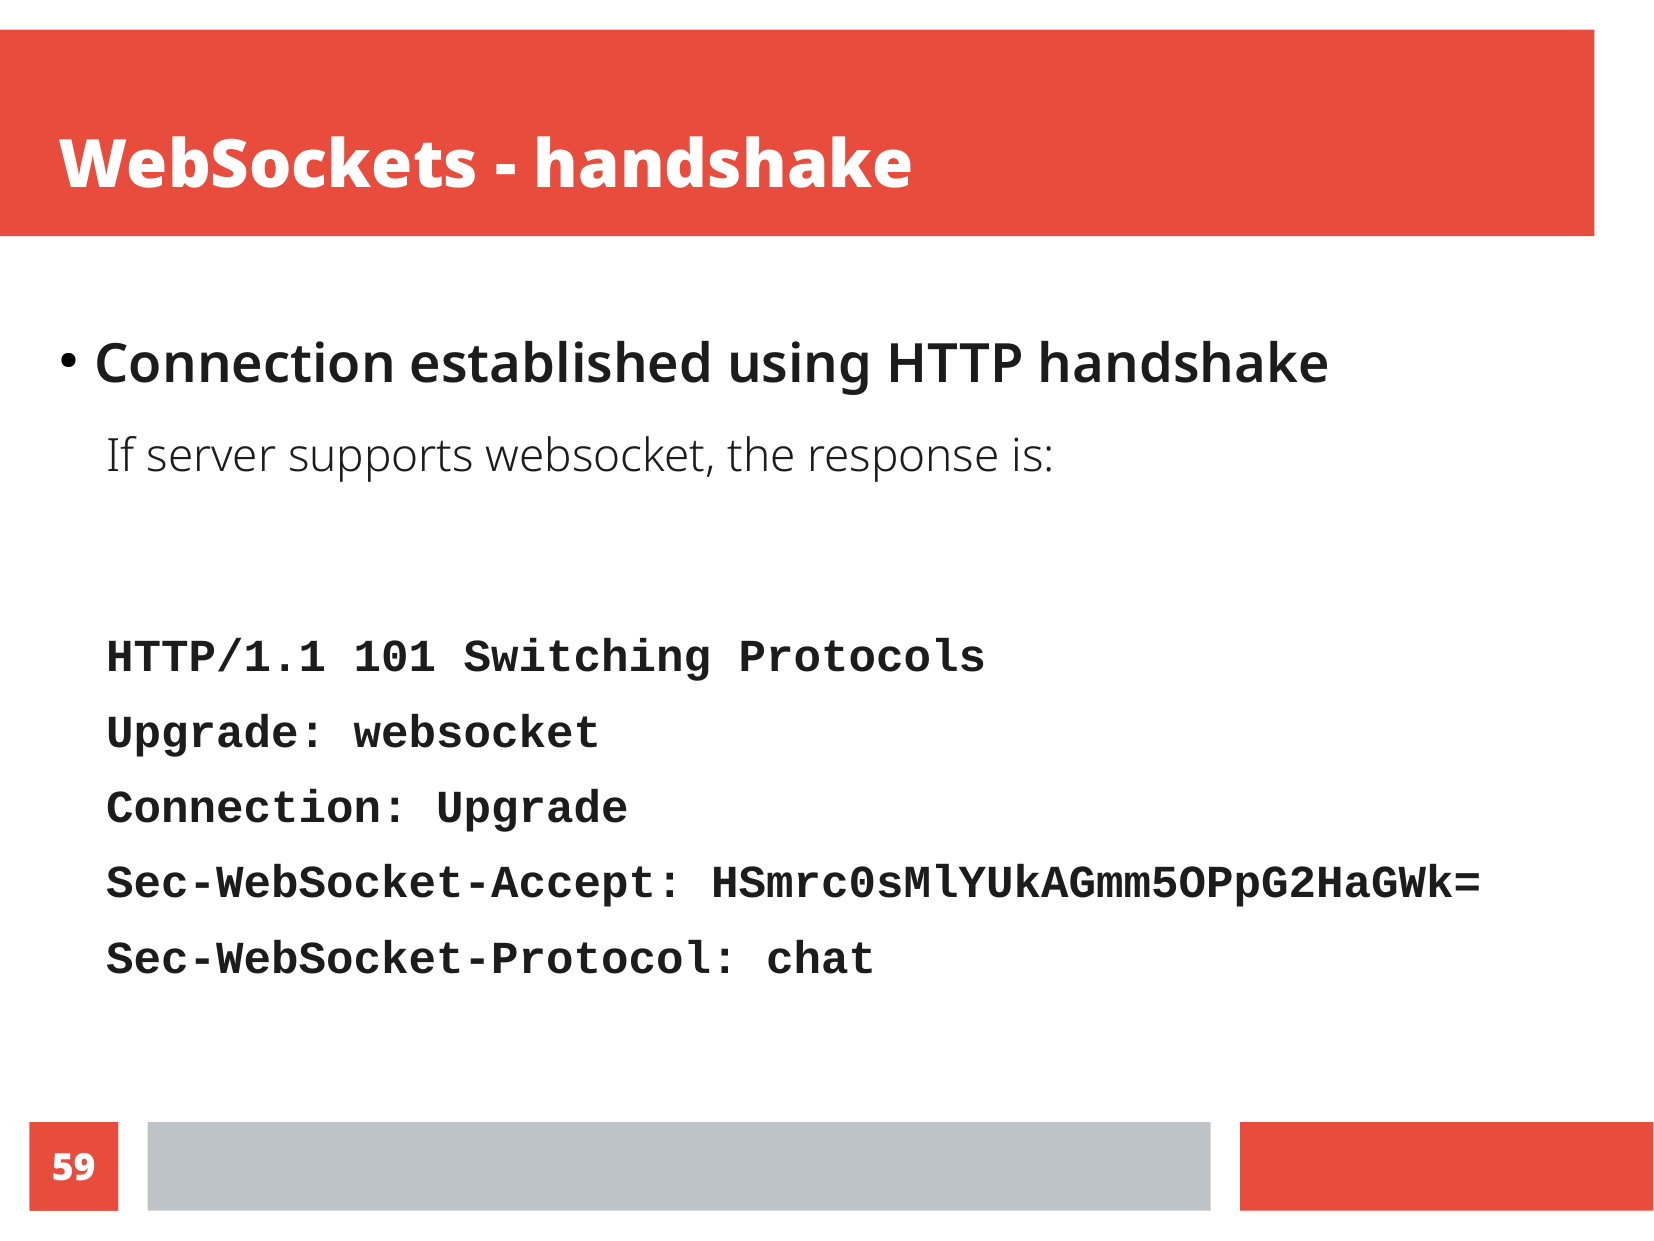

# WebSockets - handshake
Connection established using HTTP handshake
If server supports websocket, the response is:
HTTP/1.1 101 Switching Protocols
Upgrade: websocket
Connection: Upgrade
Sec-WebSocket-Accept: HSmrc0sMlYUkAGmm5OPpG2HaGWk=
Sec-WebSocket-Protocol: chat
59